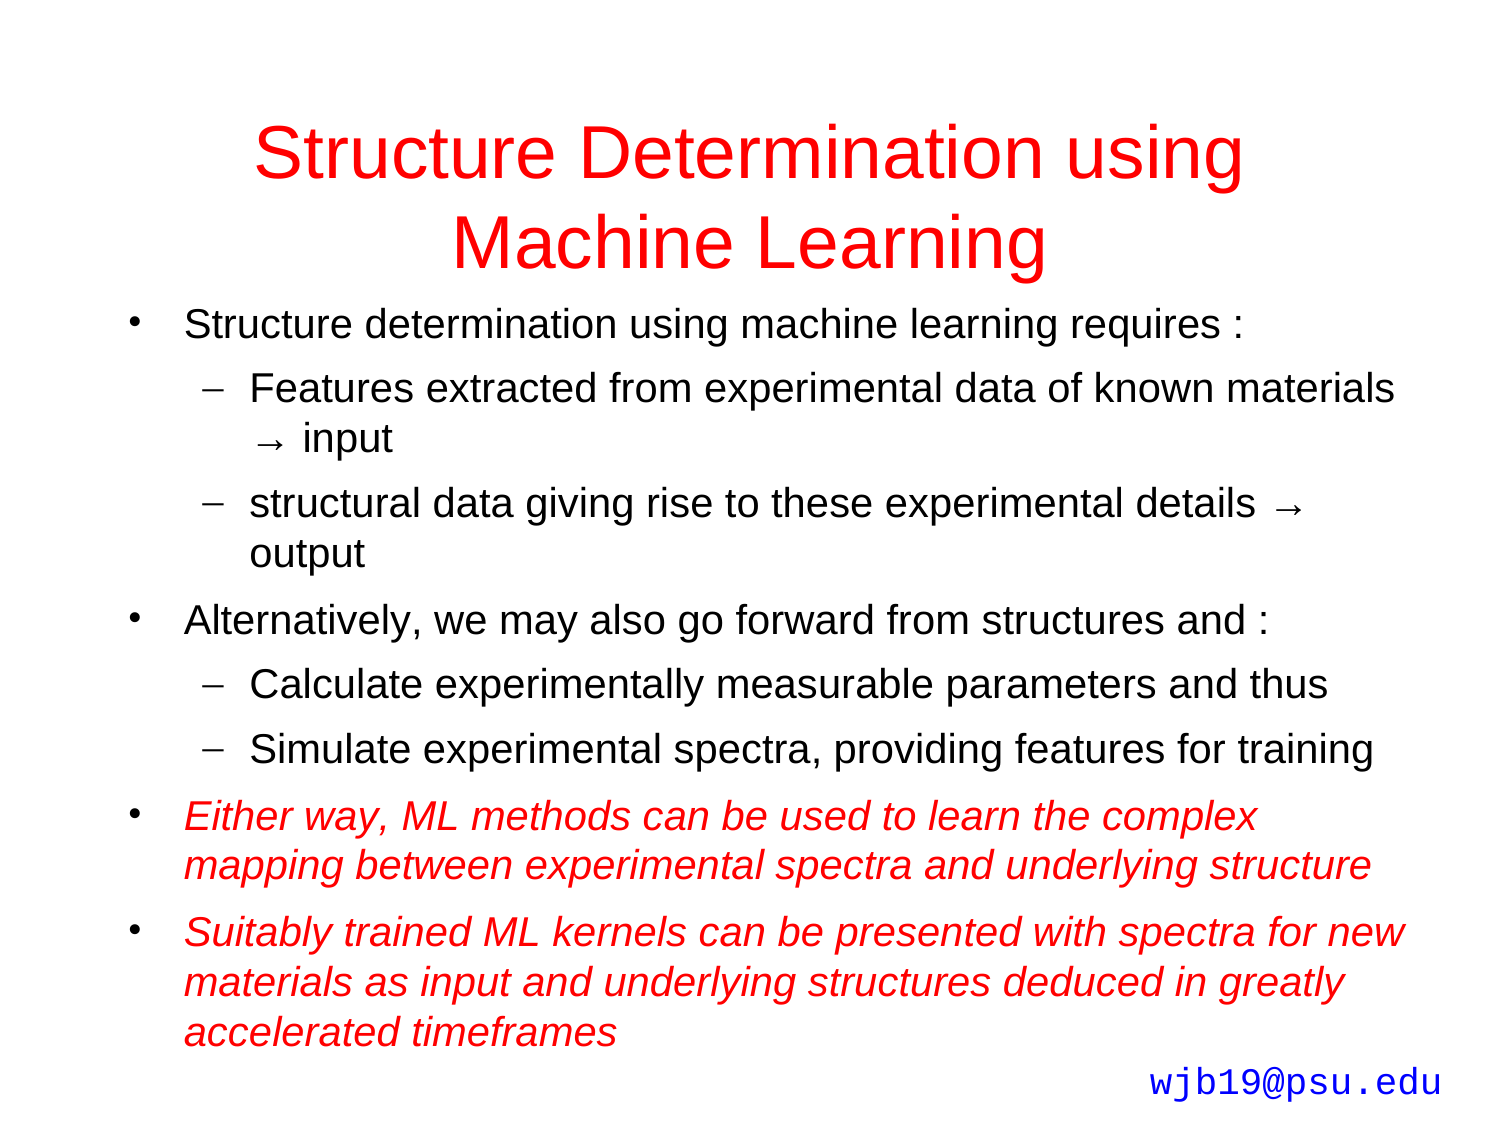

# Structure Determination using Machine Learning
Structure determination using machine learning requires :
Features extracted from experimental data of known materials → input
structural data giving rise to these experimental details → output
Alternatively, we may also go forward from structures and :
Calculate experimentally measurable parameters and thus
Simulate experimental spectra, providing features for training
Either way, ML methods can be used to learn the complex mapping between experimental spectra and underlying structure
Suitably trained ML kernels can be presented with spectra for new materials as input and underlying structures deduced in greatly accelerated timeframes
wjb19@psu.edu